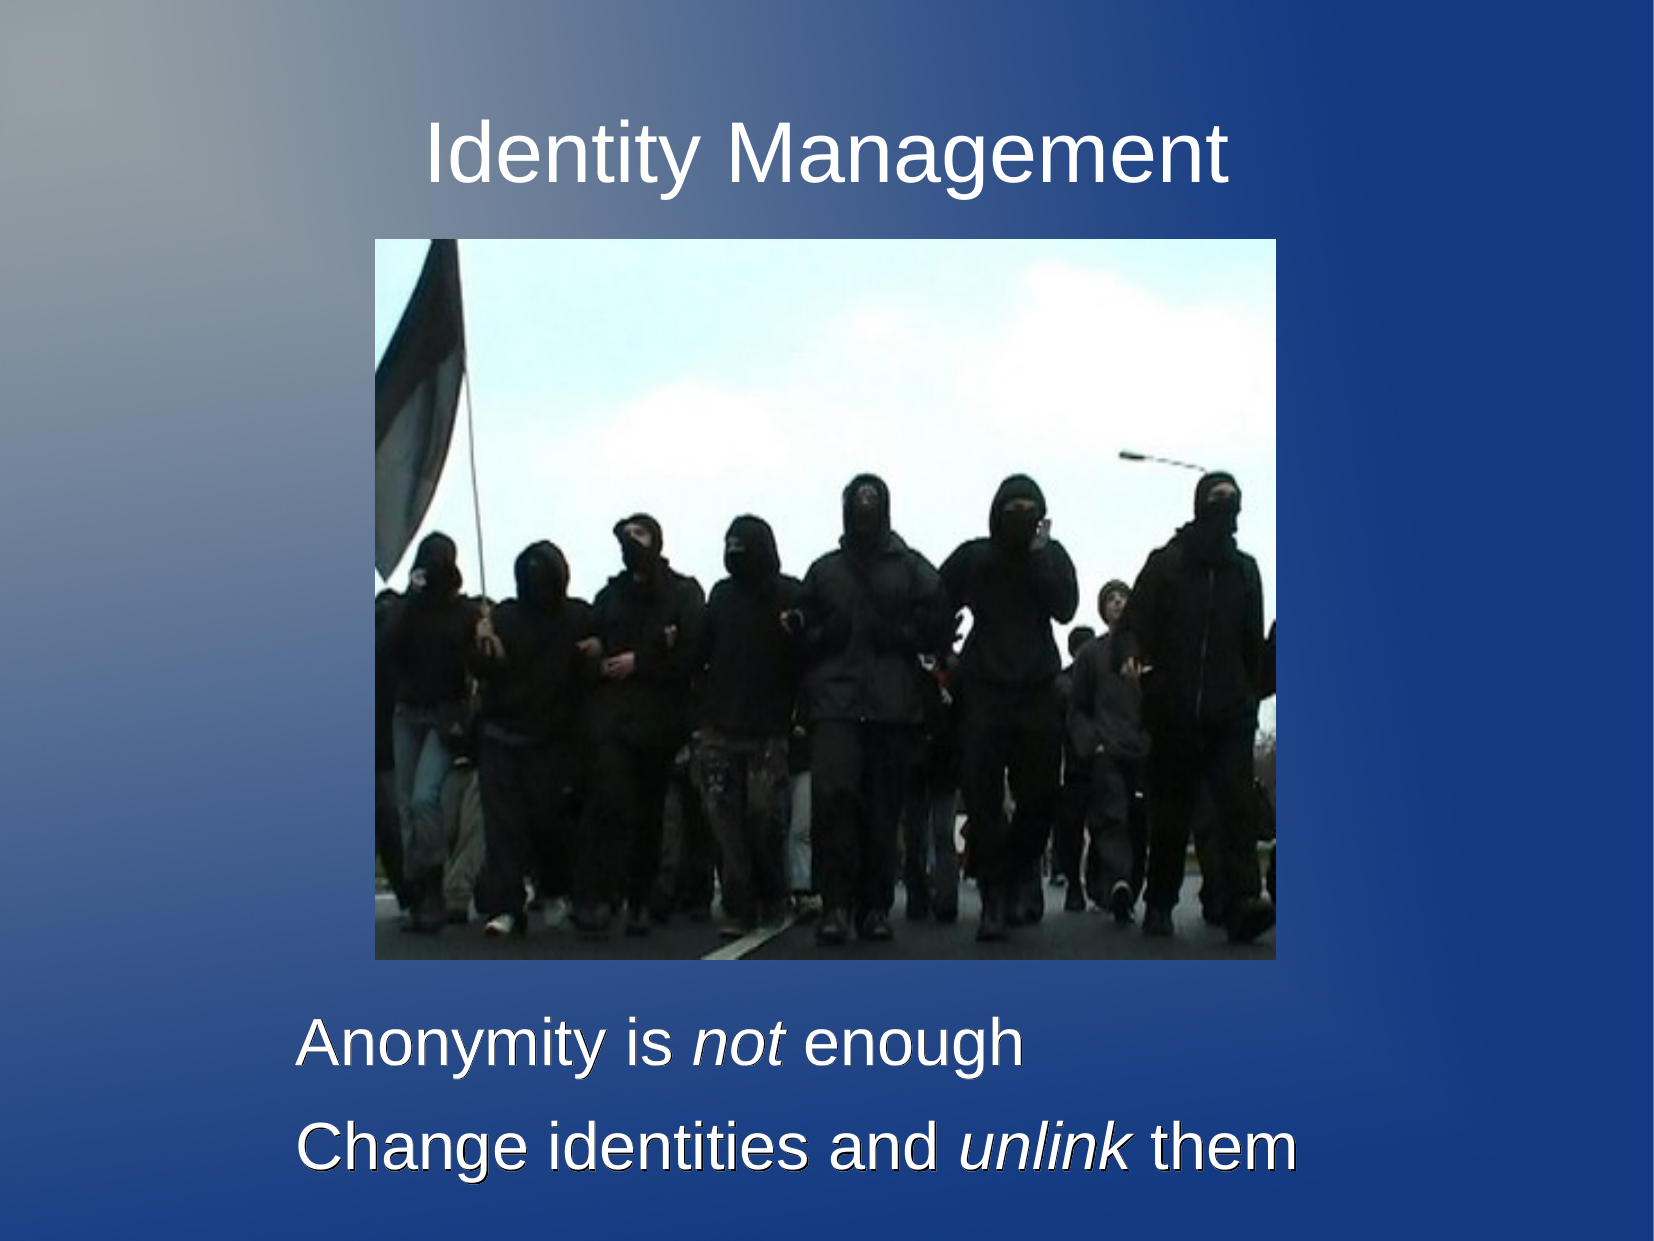

# Identity Management
Anonymity is not enough
Change identities and unlink them